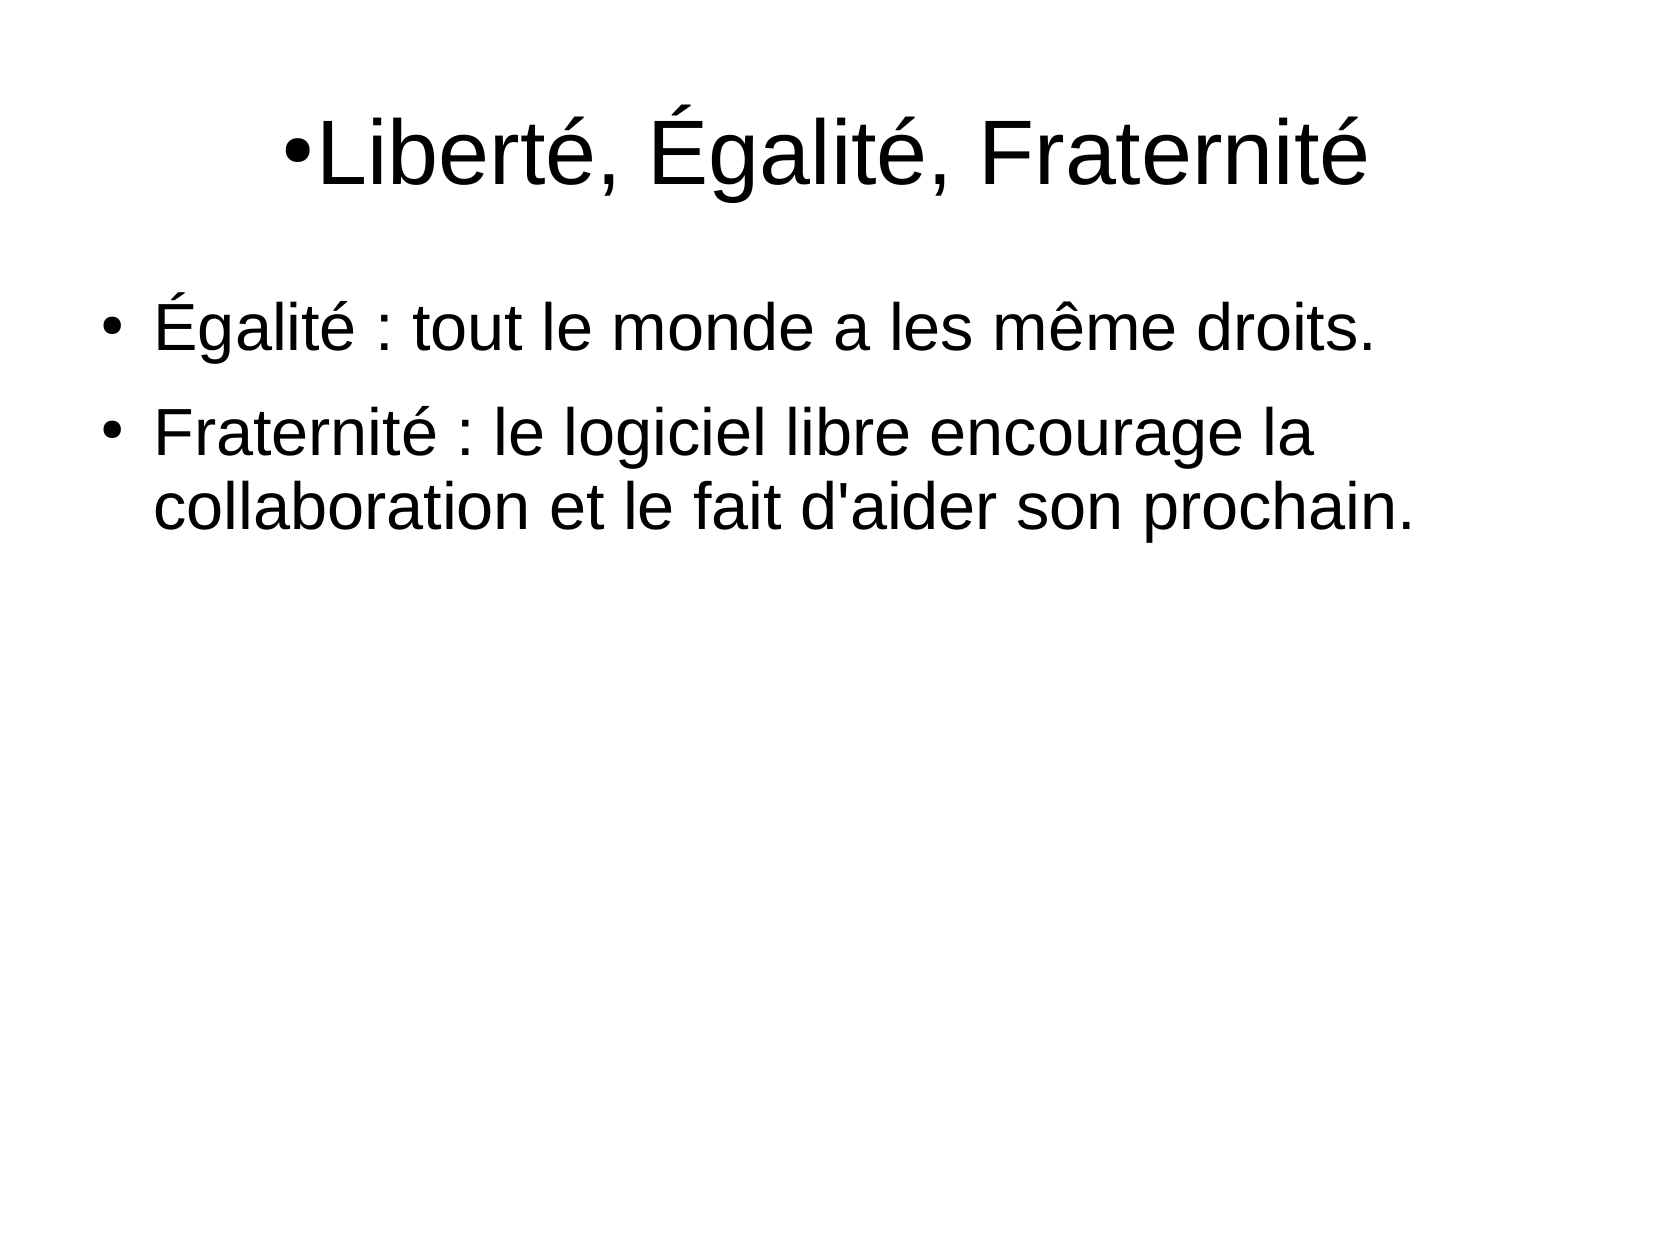

# Liberté, Égalité, Fraternité
Égalité : tout le monde a les même droits.
Fraternité : le logiciel libre encourage la collaboration et le fait d'aider son prochain.